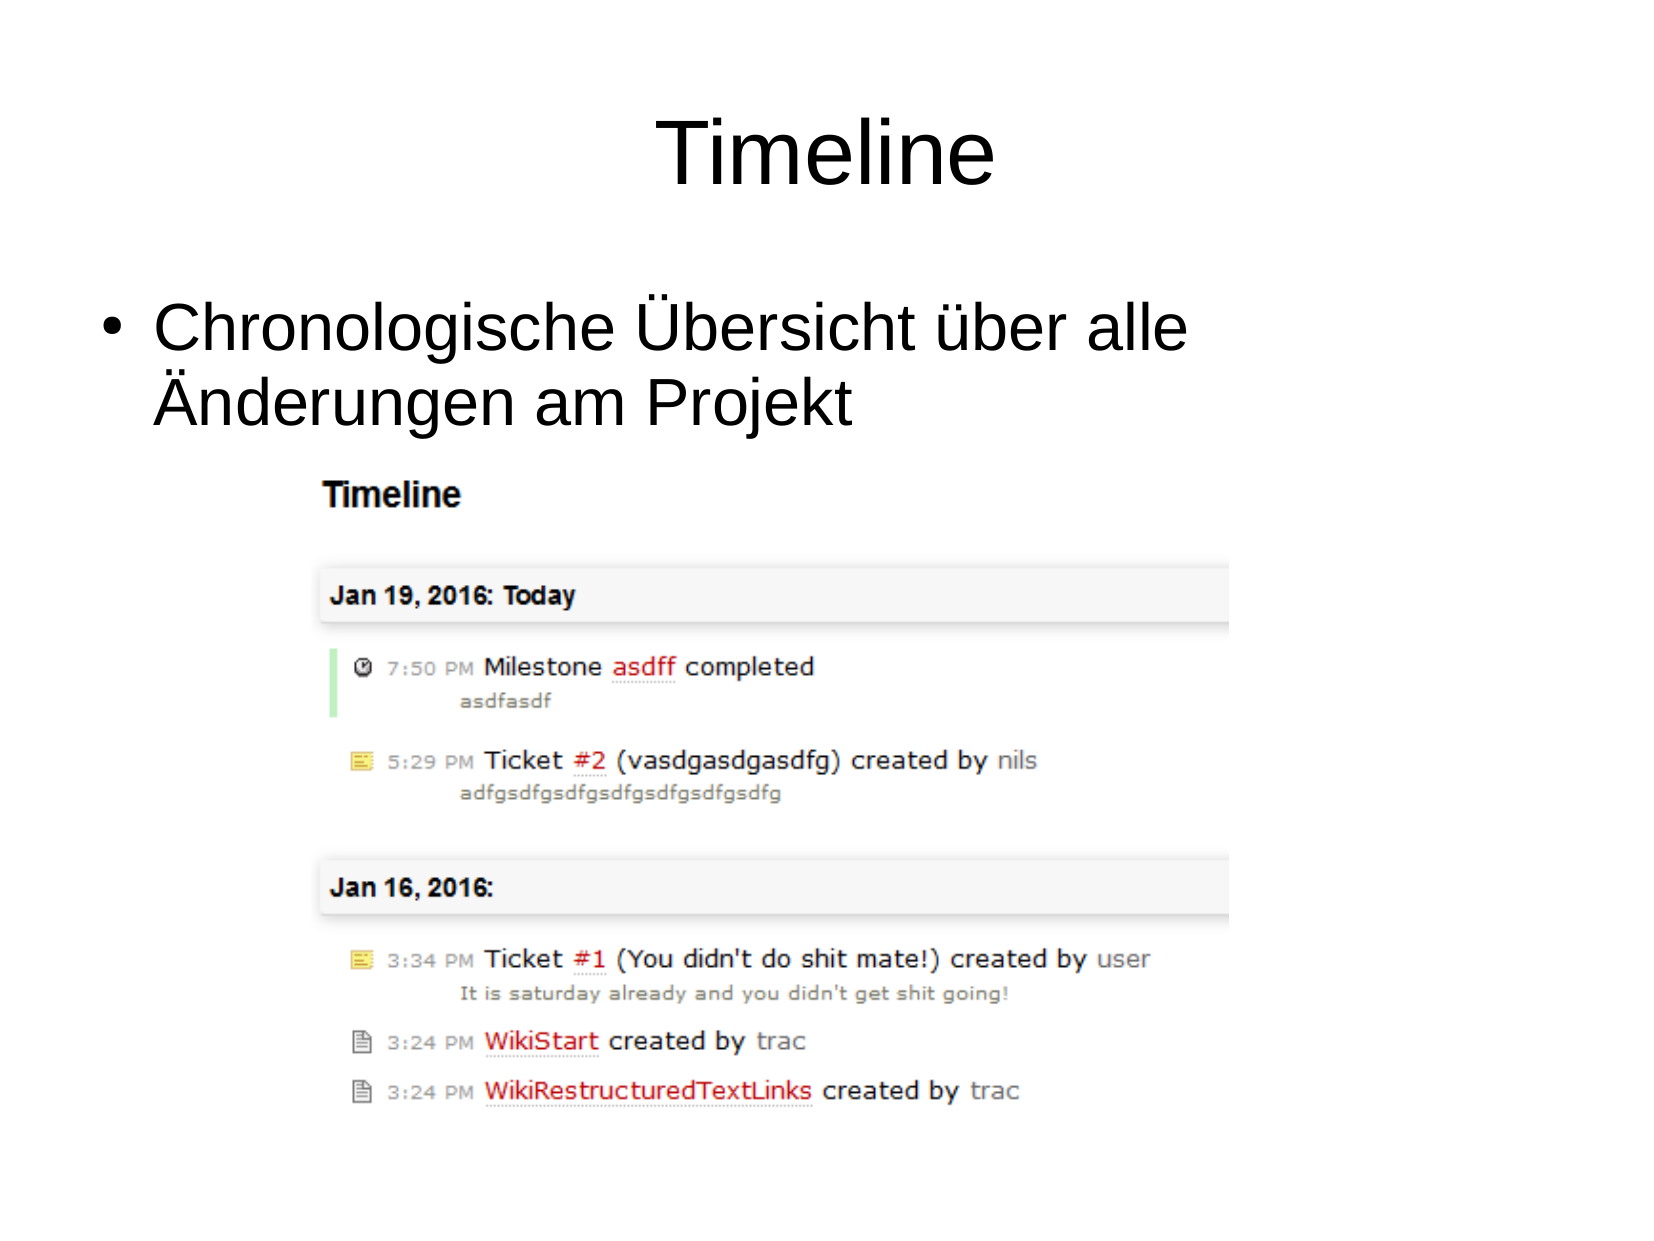

# Timeline
Chronologische Übersicht über alle Änderungen am Projekt